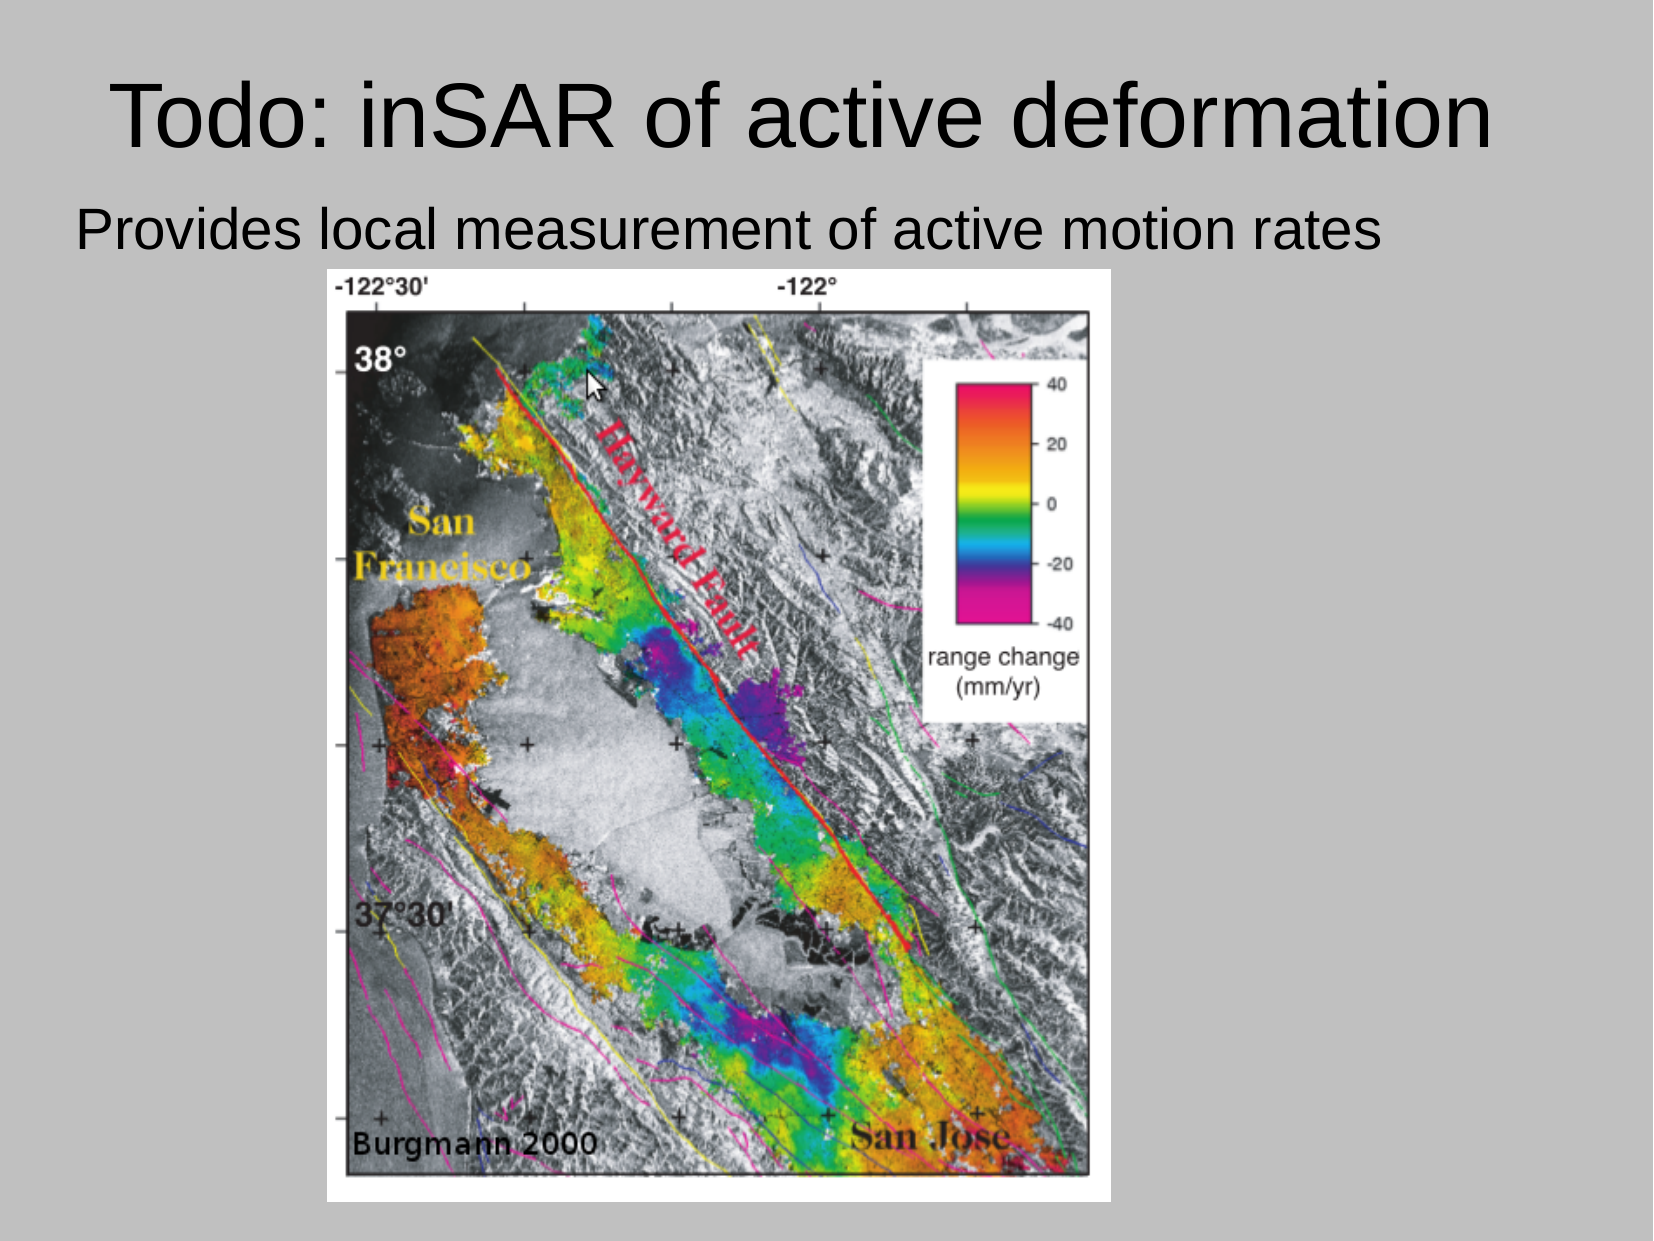

# Todo: inSAR of active deformation
Provides local measurement of active motion rates